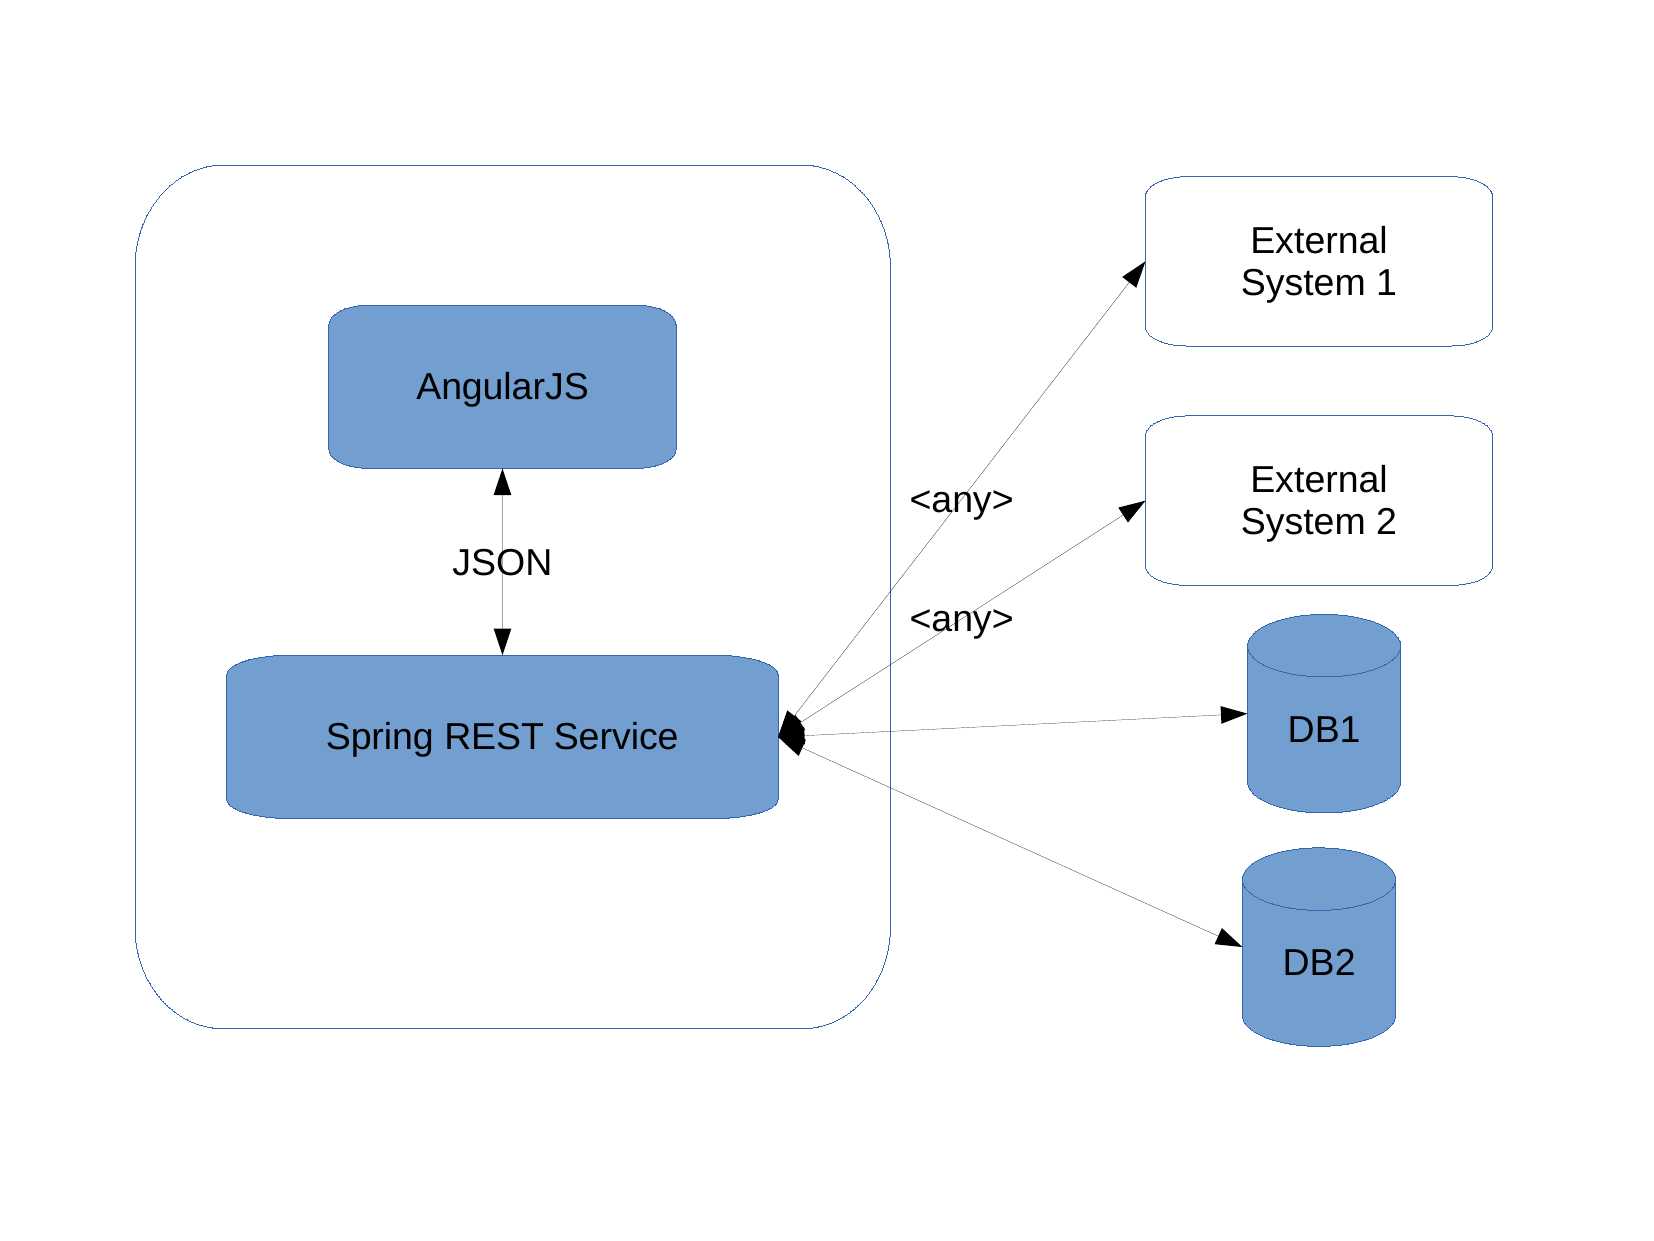

External
System 1
AngularJS
External
System 2
DB1
Spring REST Service
DB2